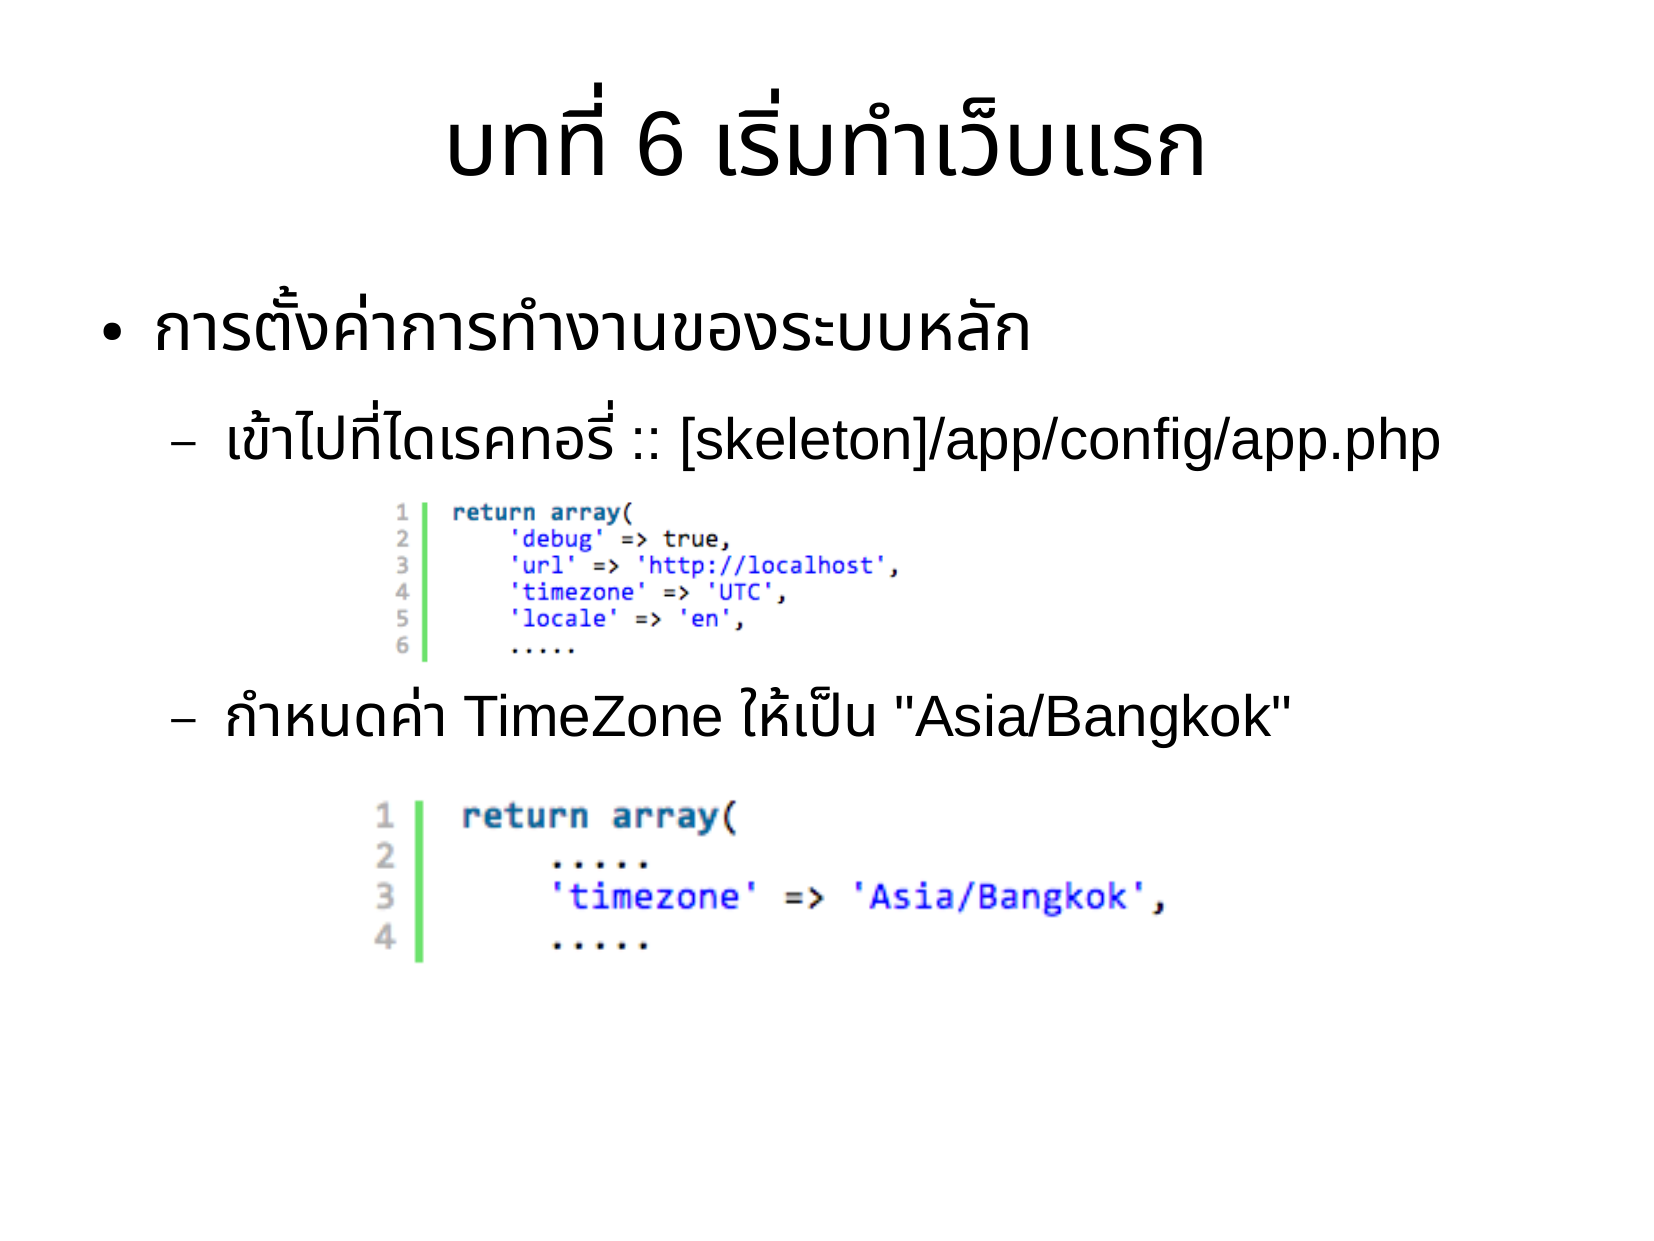

# บทที่ 6 เริ่มทำเว็บแรก
การตั้งค่าการทำงานของระบบหลัก
เข้าไปที่ไดเรคทอรี่ :: [skeleton]/app/config/app.php
กำหนดค่า TimeZone ให้เป็น "Asia/Bangkok"